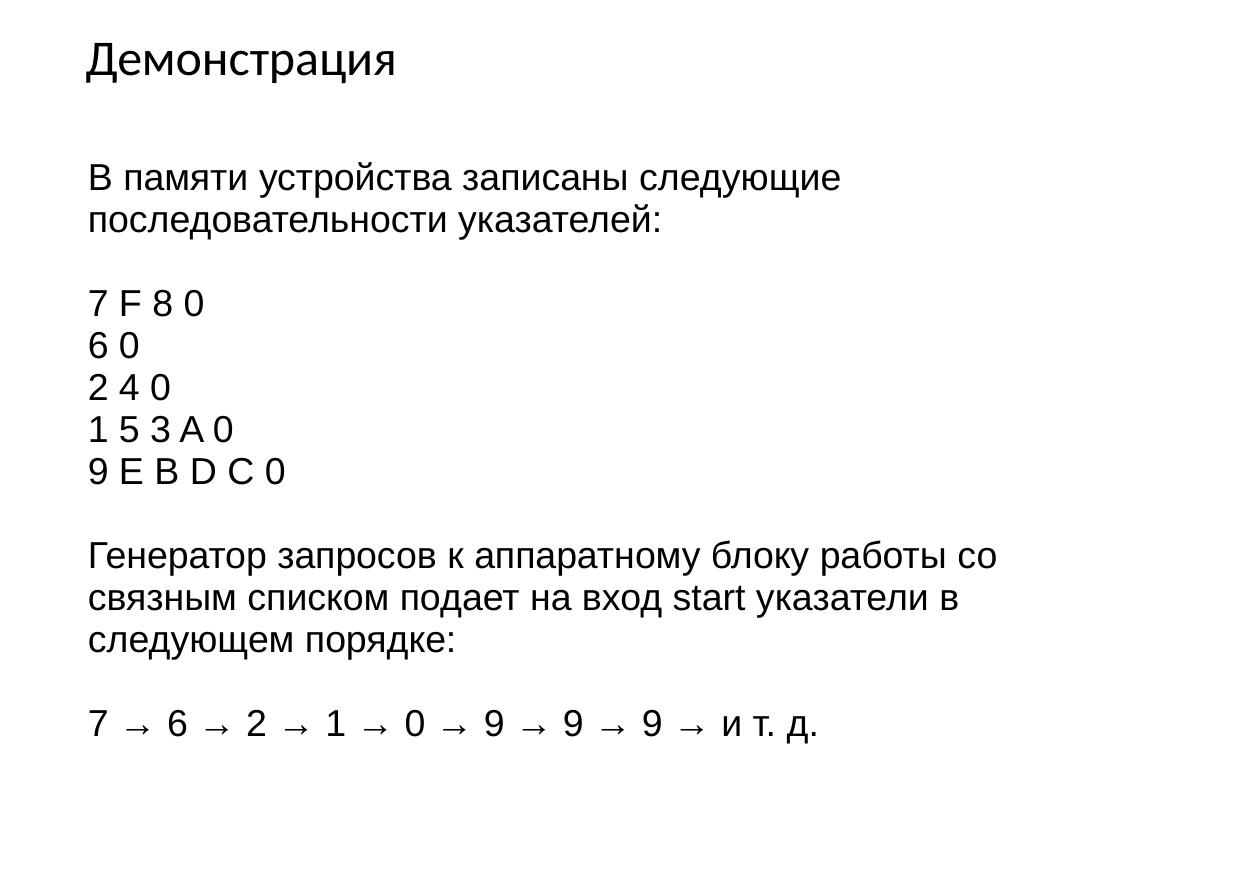

Демонстрация
В памяти устройства записаны следующие последовательности указателей:
7 F 8 0
6 0
2 4 0
1 5 3 A 0
9 E B D C 0
Генератор запросов к аппаратному блоку работы со связным списком подает на вход start указатели в следующем порядке:
7 → 6 → 2 → 1 → 0 → 9 → 9 → 9 → и т. д.